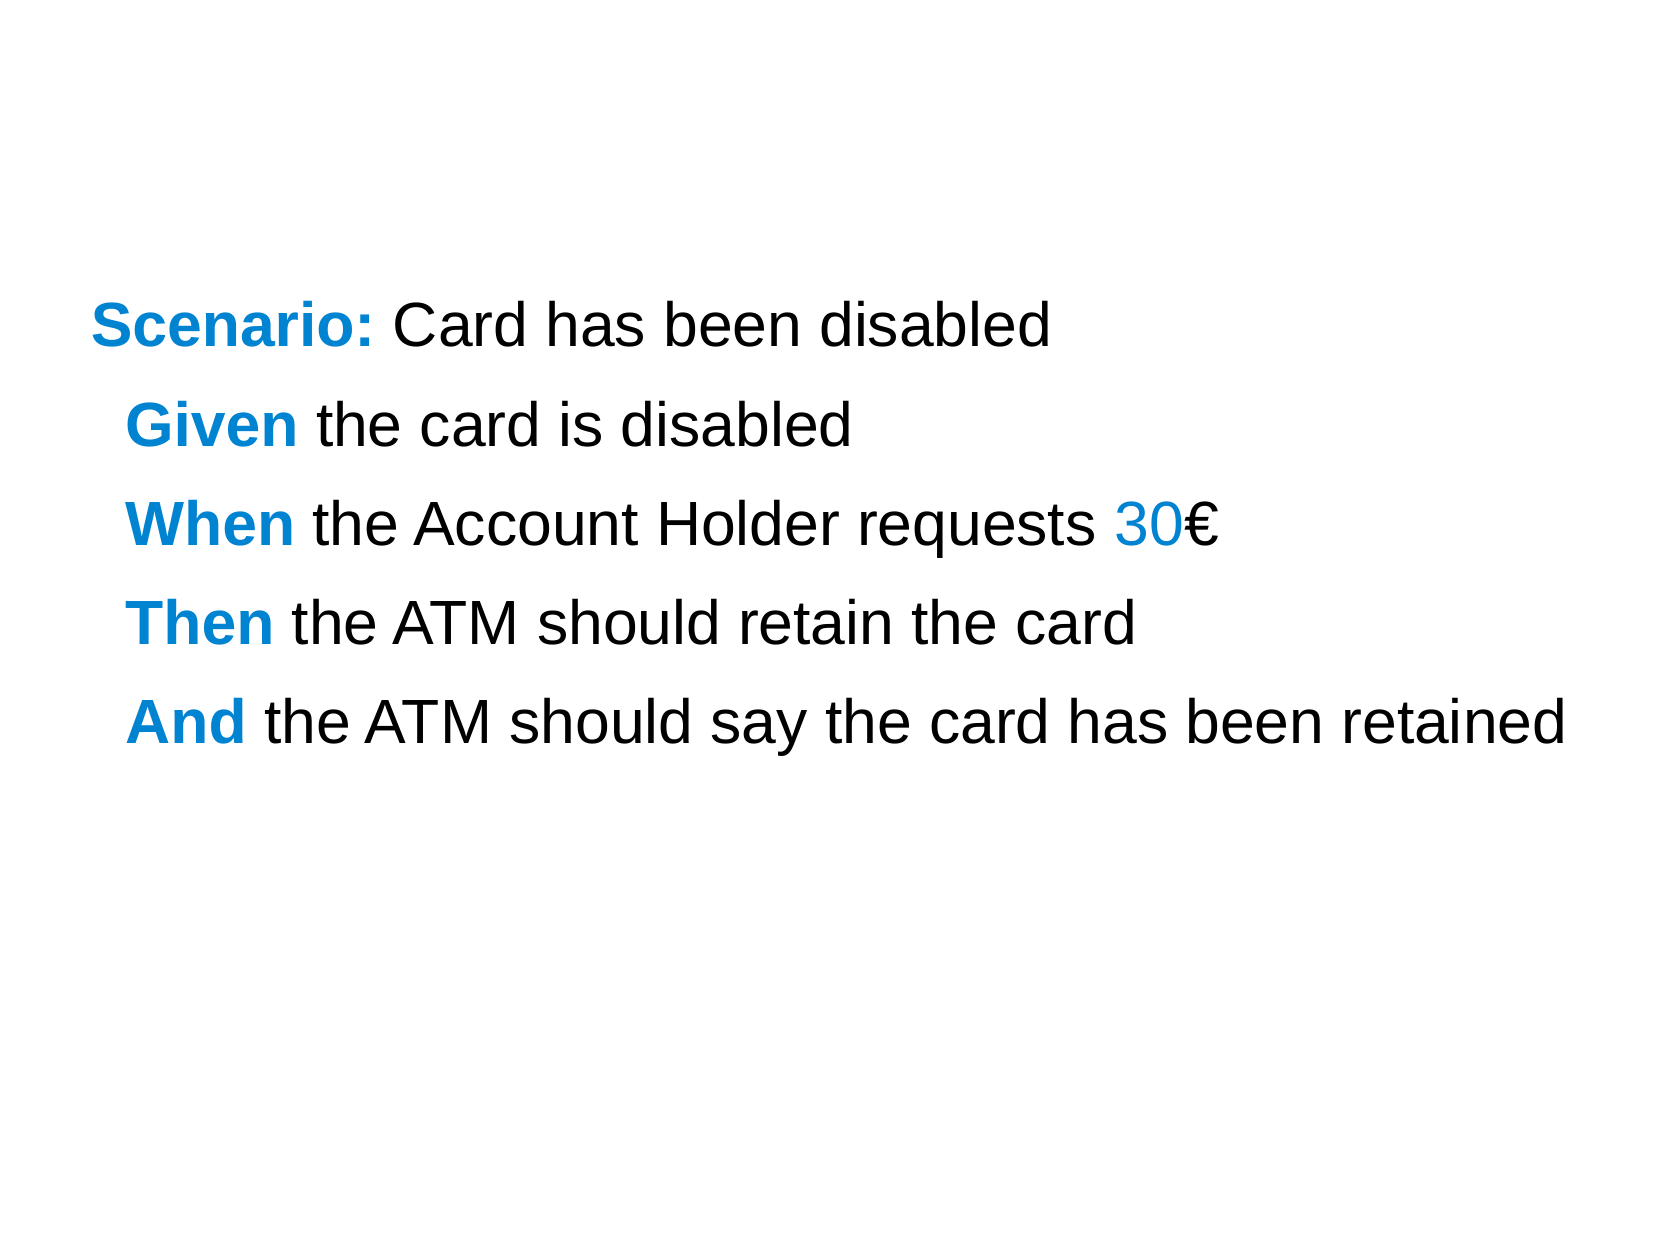

# Scenario: Card has been disabled
 Given the card is disabled
 When the Account Holder requests 30€
 Then the ATM should retain the card
 And the ATM should say the card has been retained